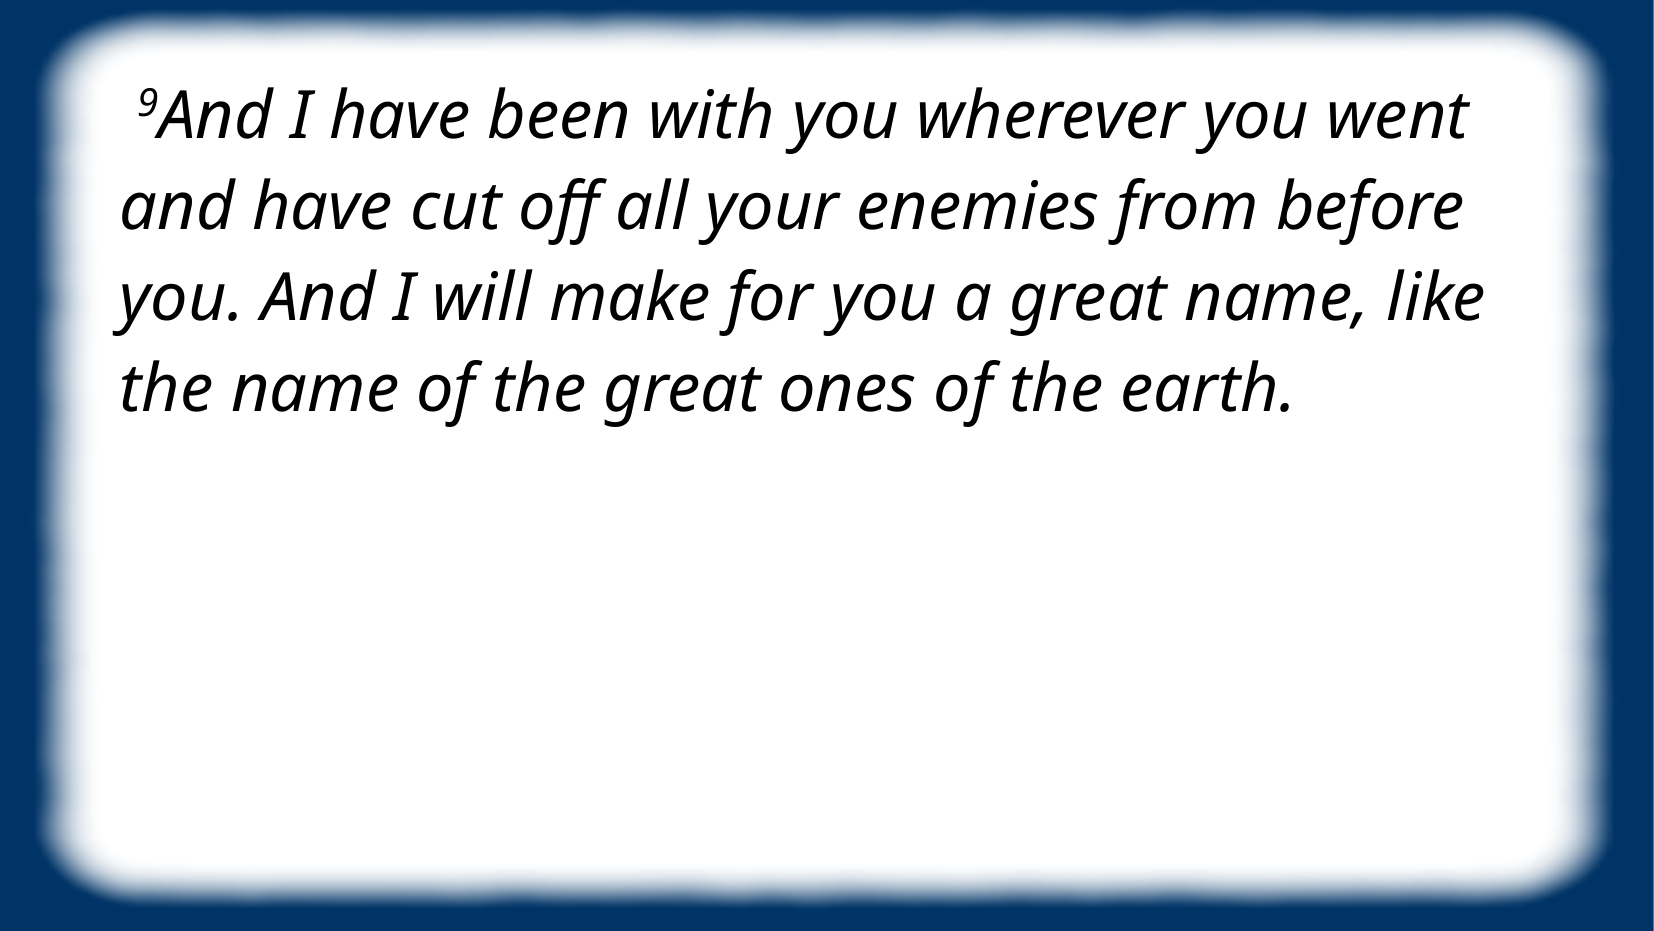

9And I have been with you wherever you went and have cut off all your enemies from before you. And I will make for you a great name, like the name of the great ones of the earth.